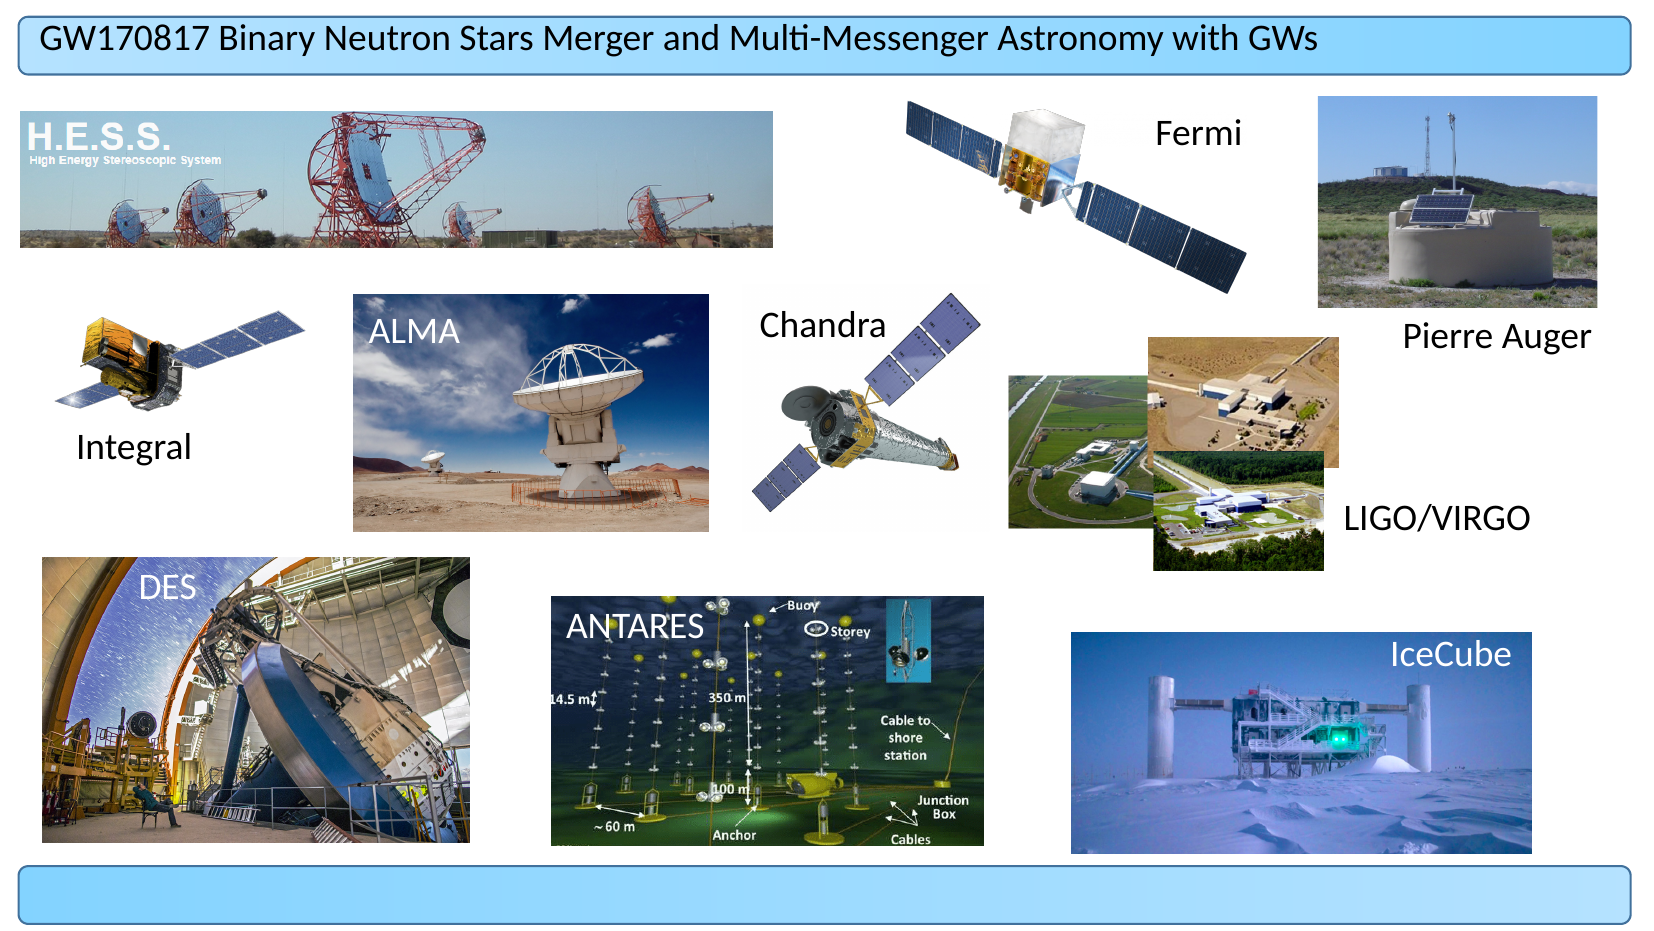

GW170817 Binary Neutron Stars Merger and Multi-Messenger Astronomy with GWs
Fermi
Chandra
ALMA
Pierre Auger
Integral
LIGO/VIRGO
DES
ANTARES
IceCube